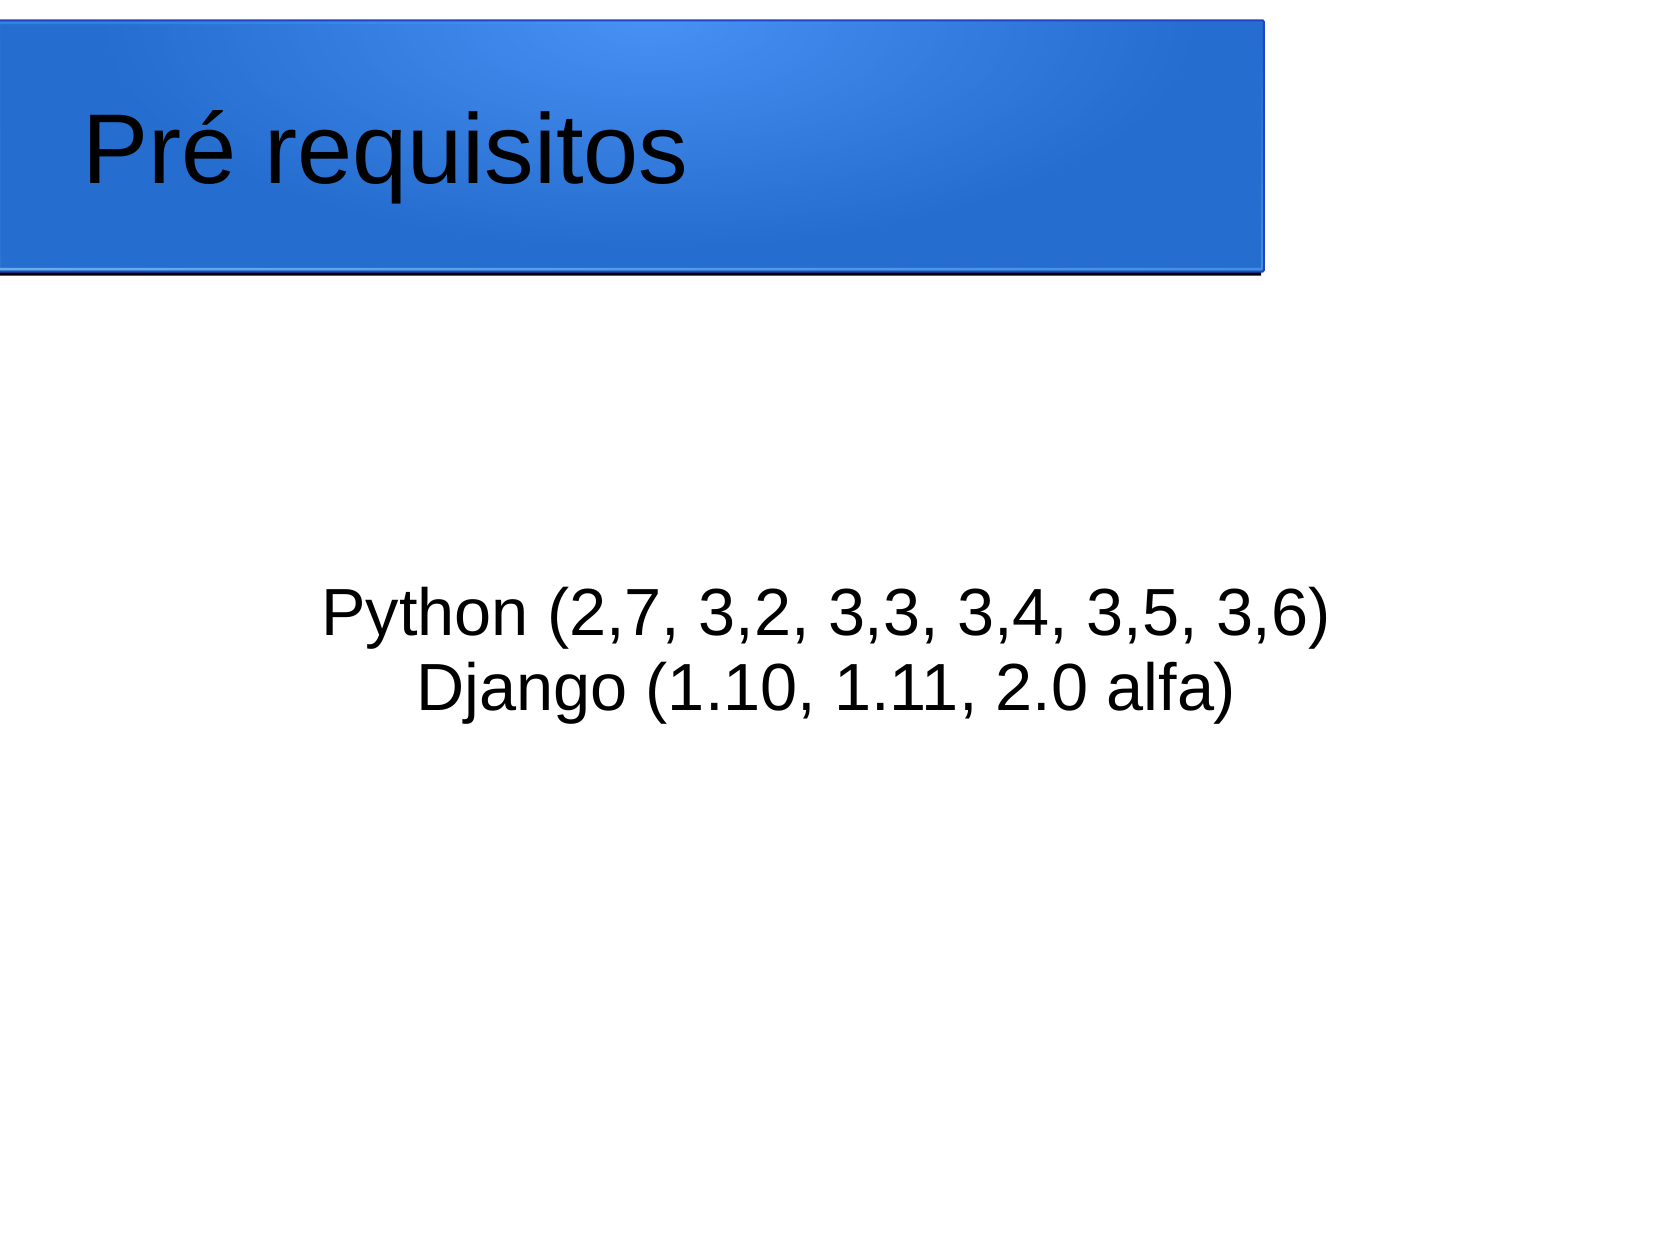

# Pré requisitos
Python (2,7, 3,2, 3,3, 3,4, 3,5, 3,6)
Django (1.10, 1.11, 2.0 alfa)